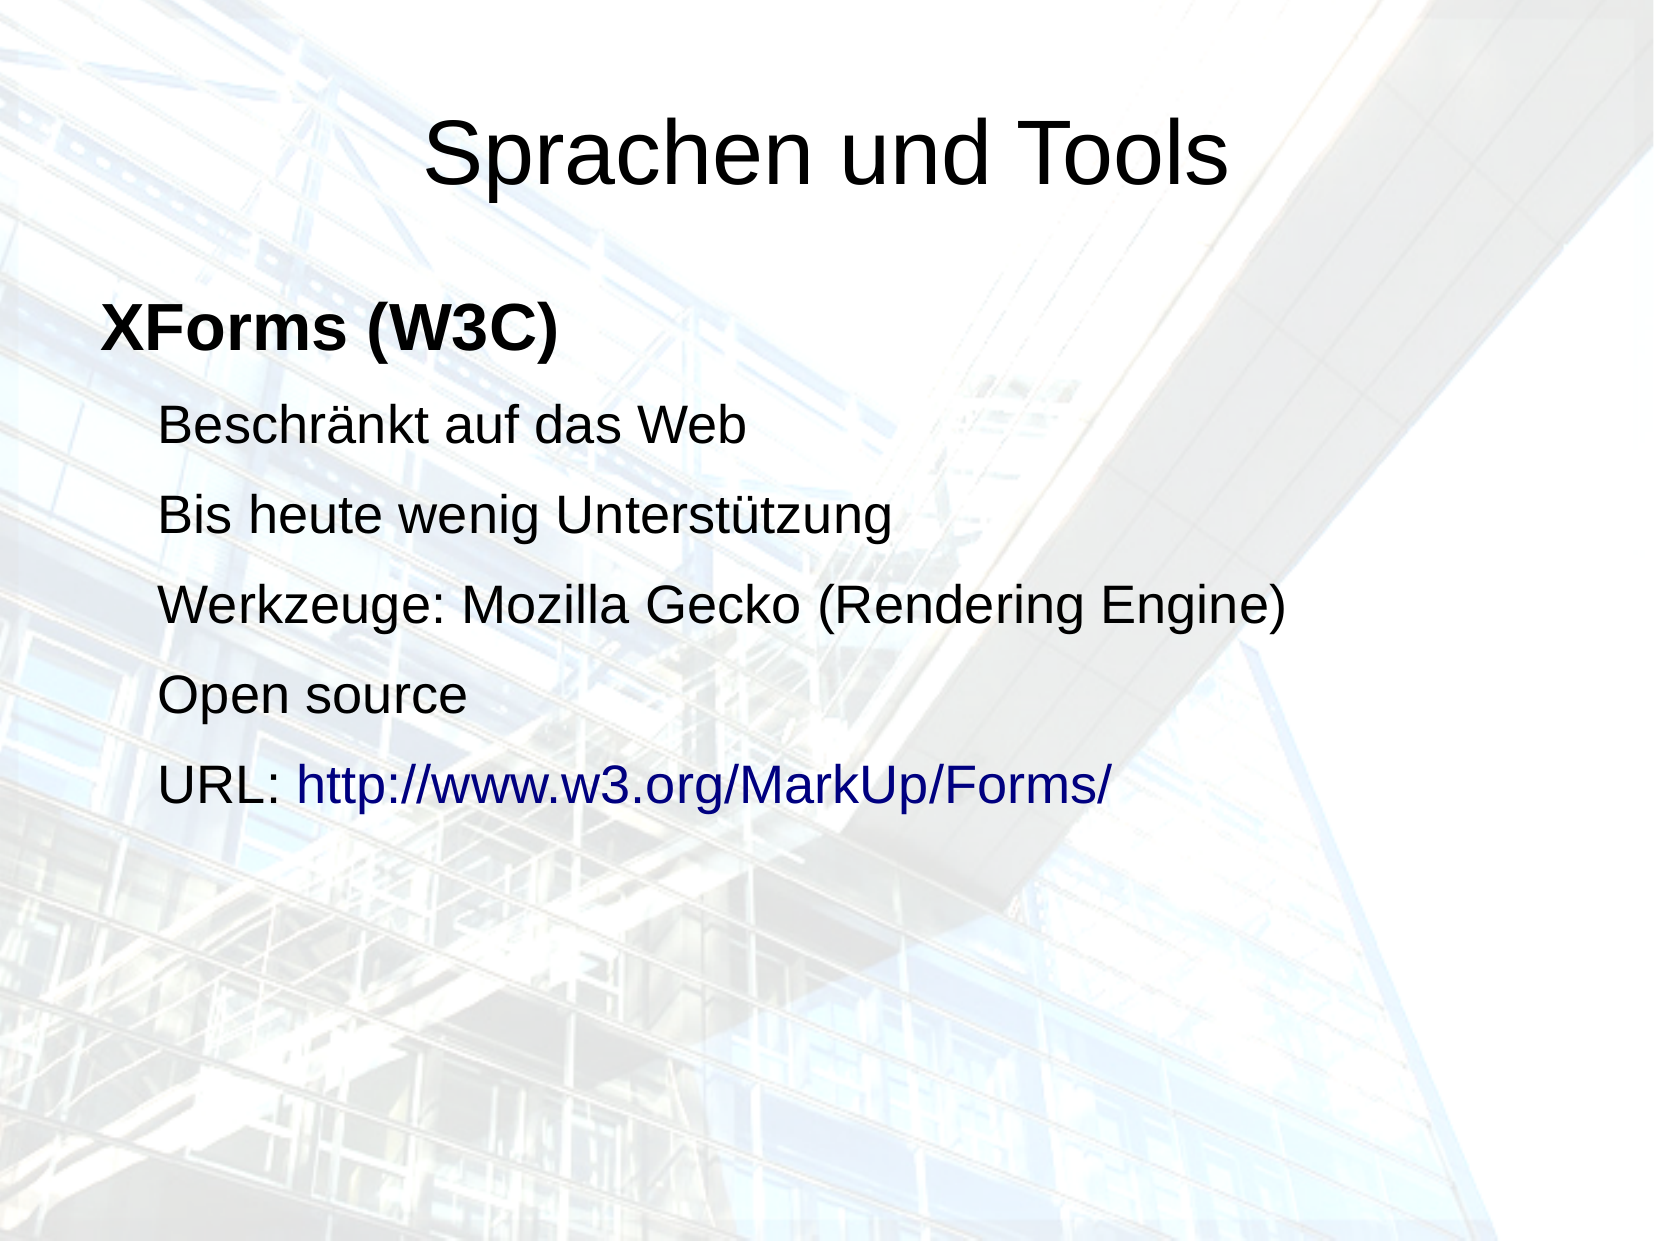

# Sprachen und Tools
XForms (W3C)
Beschränkt auf das Web
Bis heute wenig Unterstützung
Werkzeuge: Mozilla Gecko (Rendering Engine)
Open source
URL: http://www.w3.org/MarkUp/Forms/